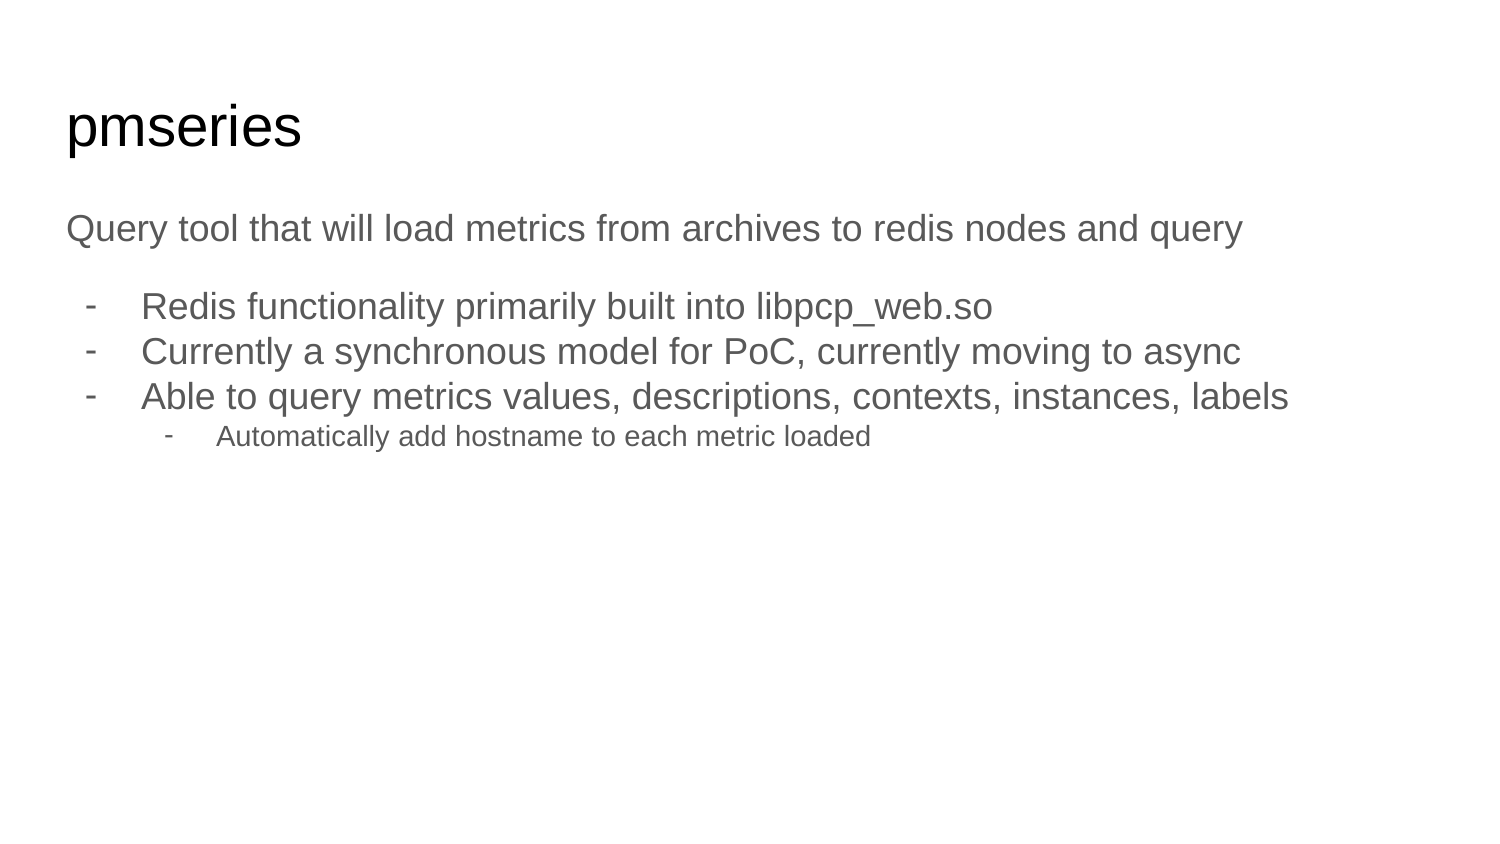

# pmseries
Query tool that will load metrics from archives to redis nodes and query
Redis functionality primarily built into libpcp_web.so
Currently a synchronous model for PoC, currently moving to async
Able to query metrics values, descriptions, contexts, instances, labels
Automatically add hostname to each metric loaded